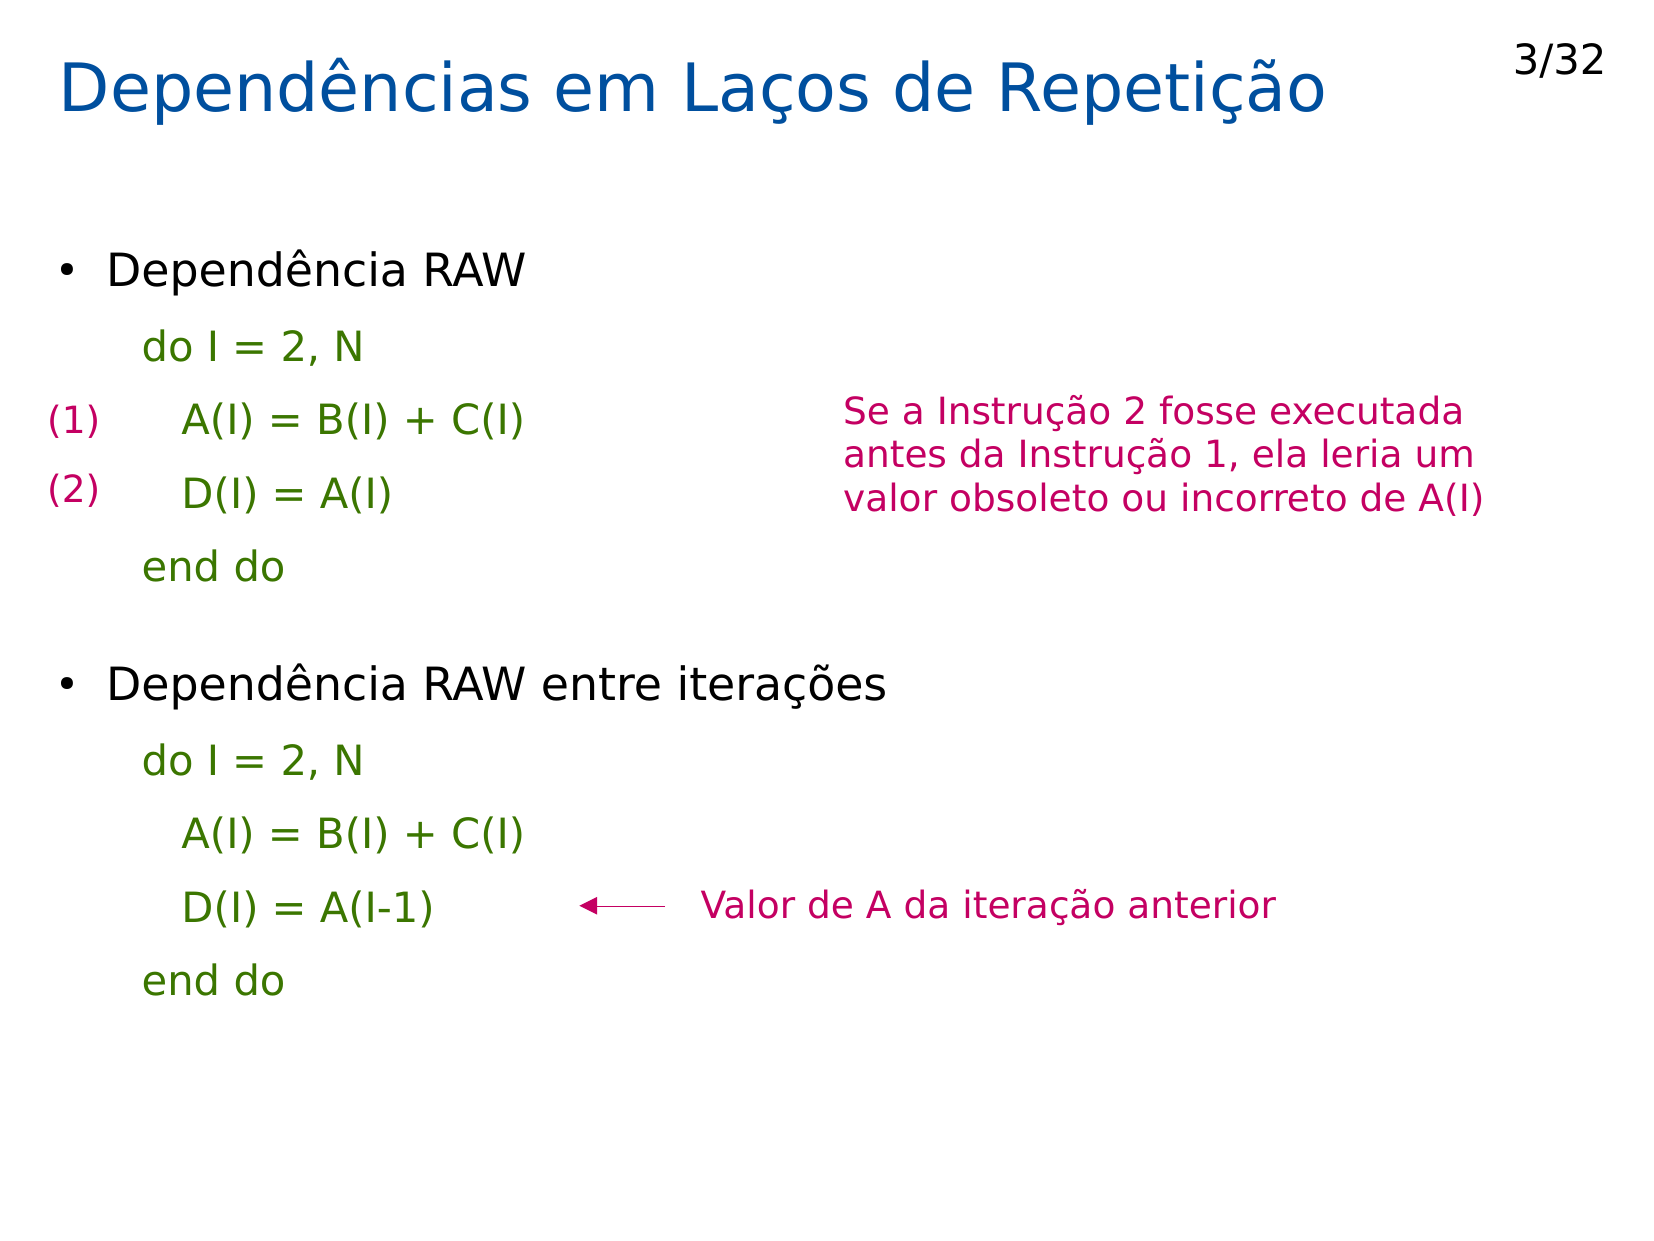

# Dependências em Laços de Repetição
3
Dependência RAW
do I = 2, N
 A(I) = B(I) + C(I)
 D(I) = A(I)
end do
Dependência RAW entre iterações
do I = 2, N
 A(I) = B(I) + C(I)
 D(I) = A(I-1)
end do
Se a Instrução 2 fosse executada antes da Instrução 1, ela leria um valor obsoleto ou incorreto de A(I)
(1)
(2)
Valor de A da iteração anterior